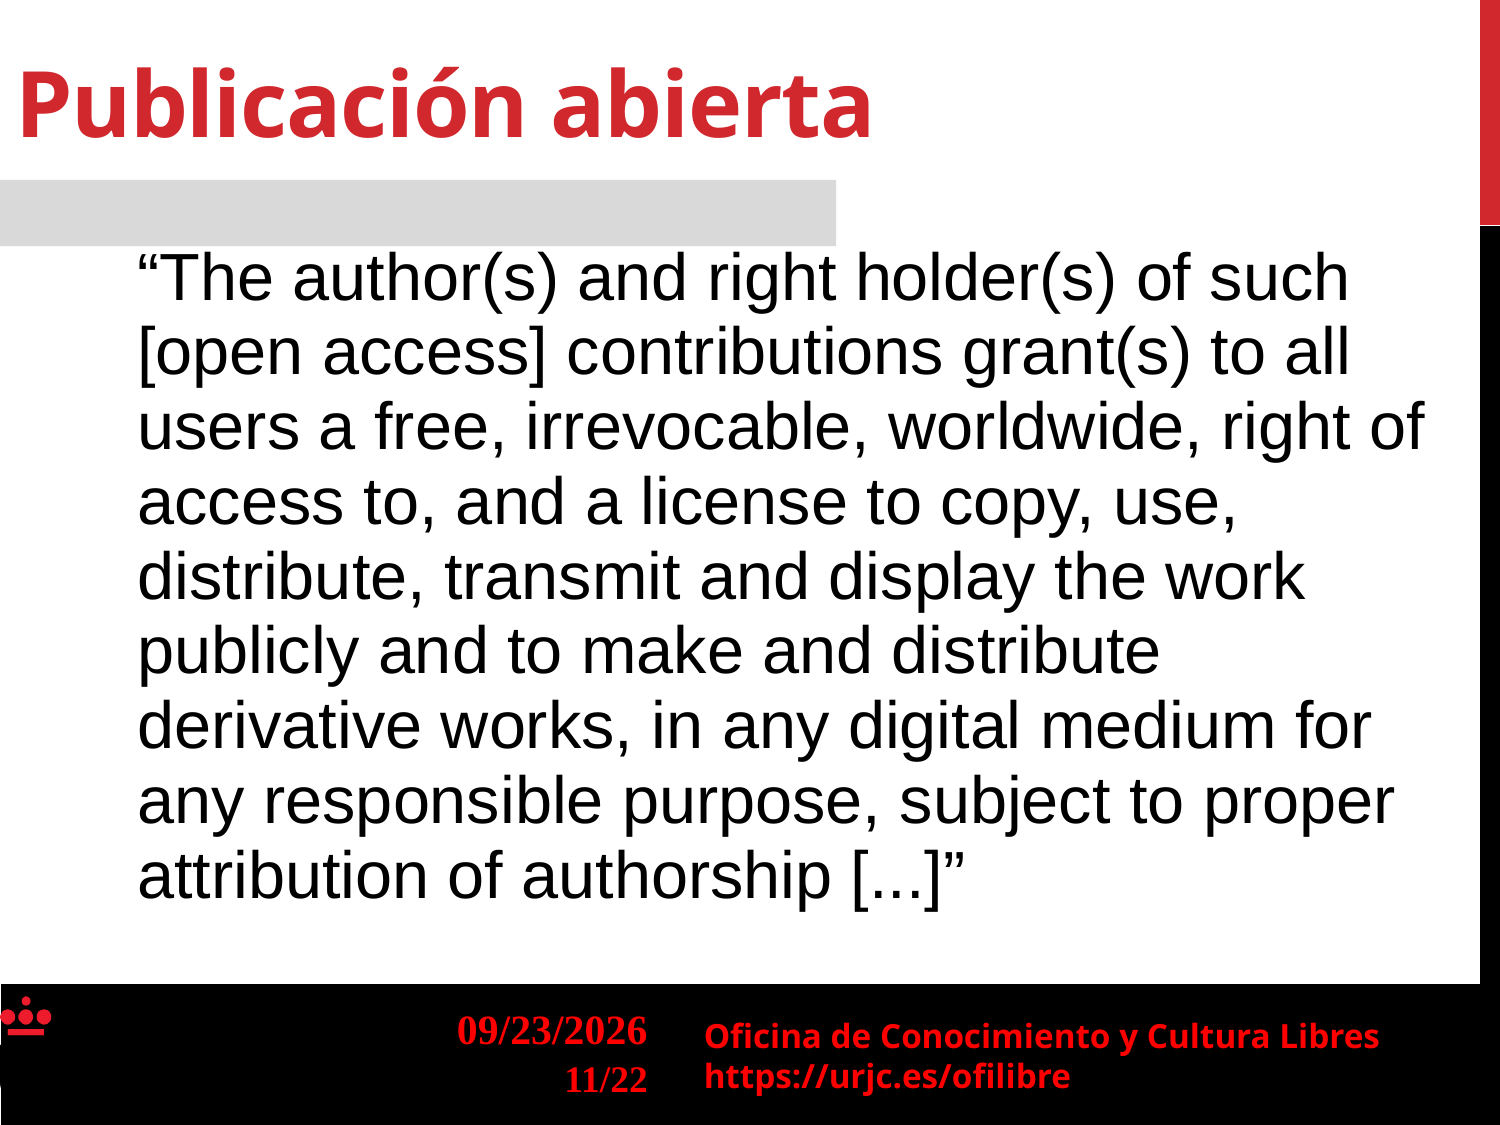

#
Publicación abierta
“The author(s) and right holder(s) of such [open access] contributions grant(s) to all users a free, irrevocable, worldwide, right of access to, and a license to copy, use, distribute, transmit and display the work publicly and to make and distribute derivative works, in any digital medium for any responsible purpose, subject to proper attribution of authorship [...]”